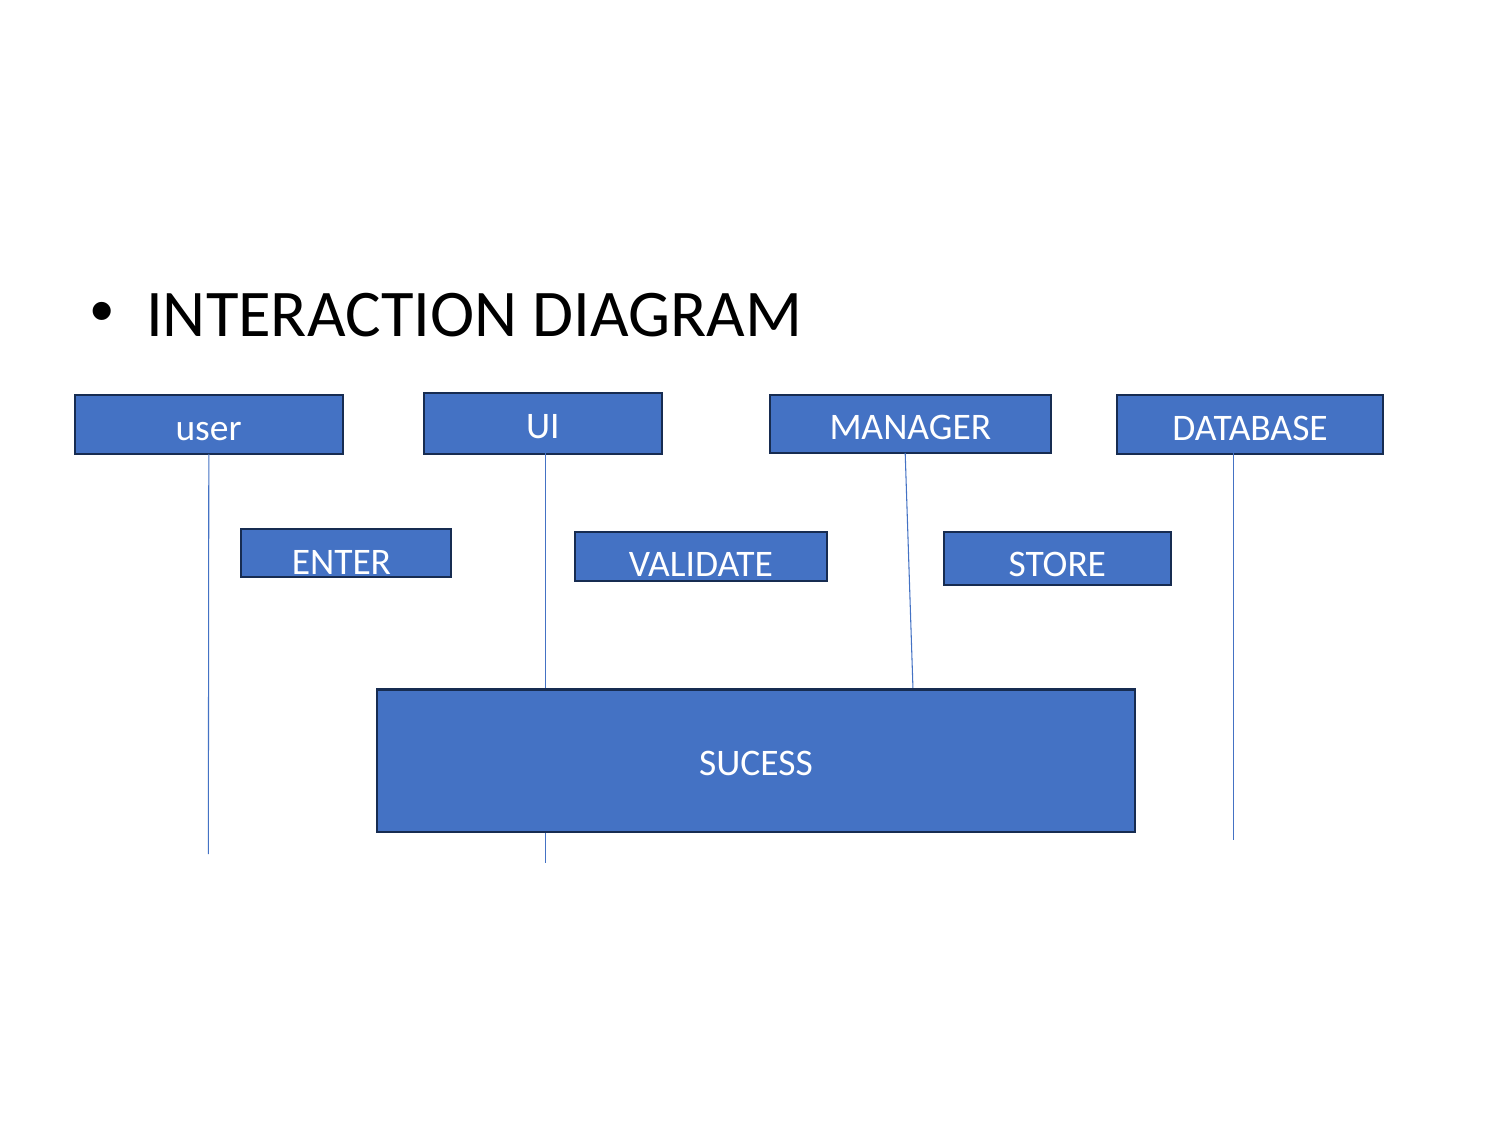

#
INTERACTION DIAGRAM
UI
MANAGER
user
DATABASE
ENTER
VALIDATE
STORE
SUCESS